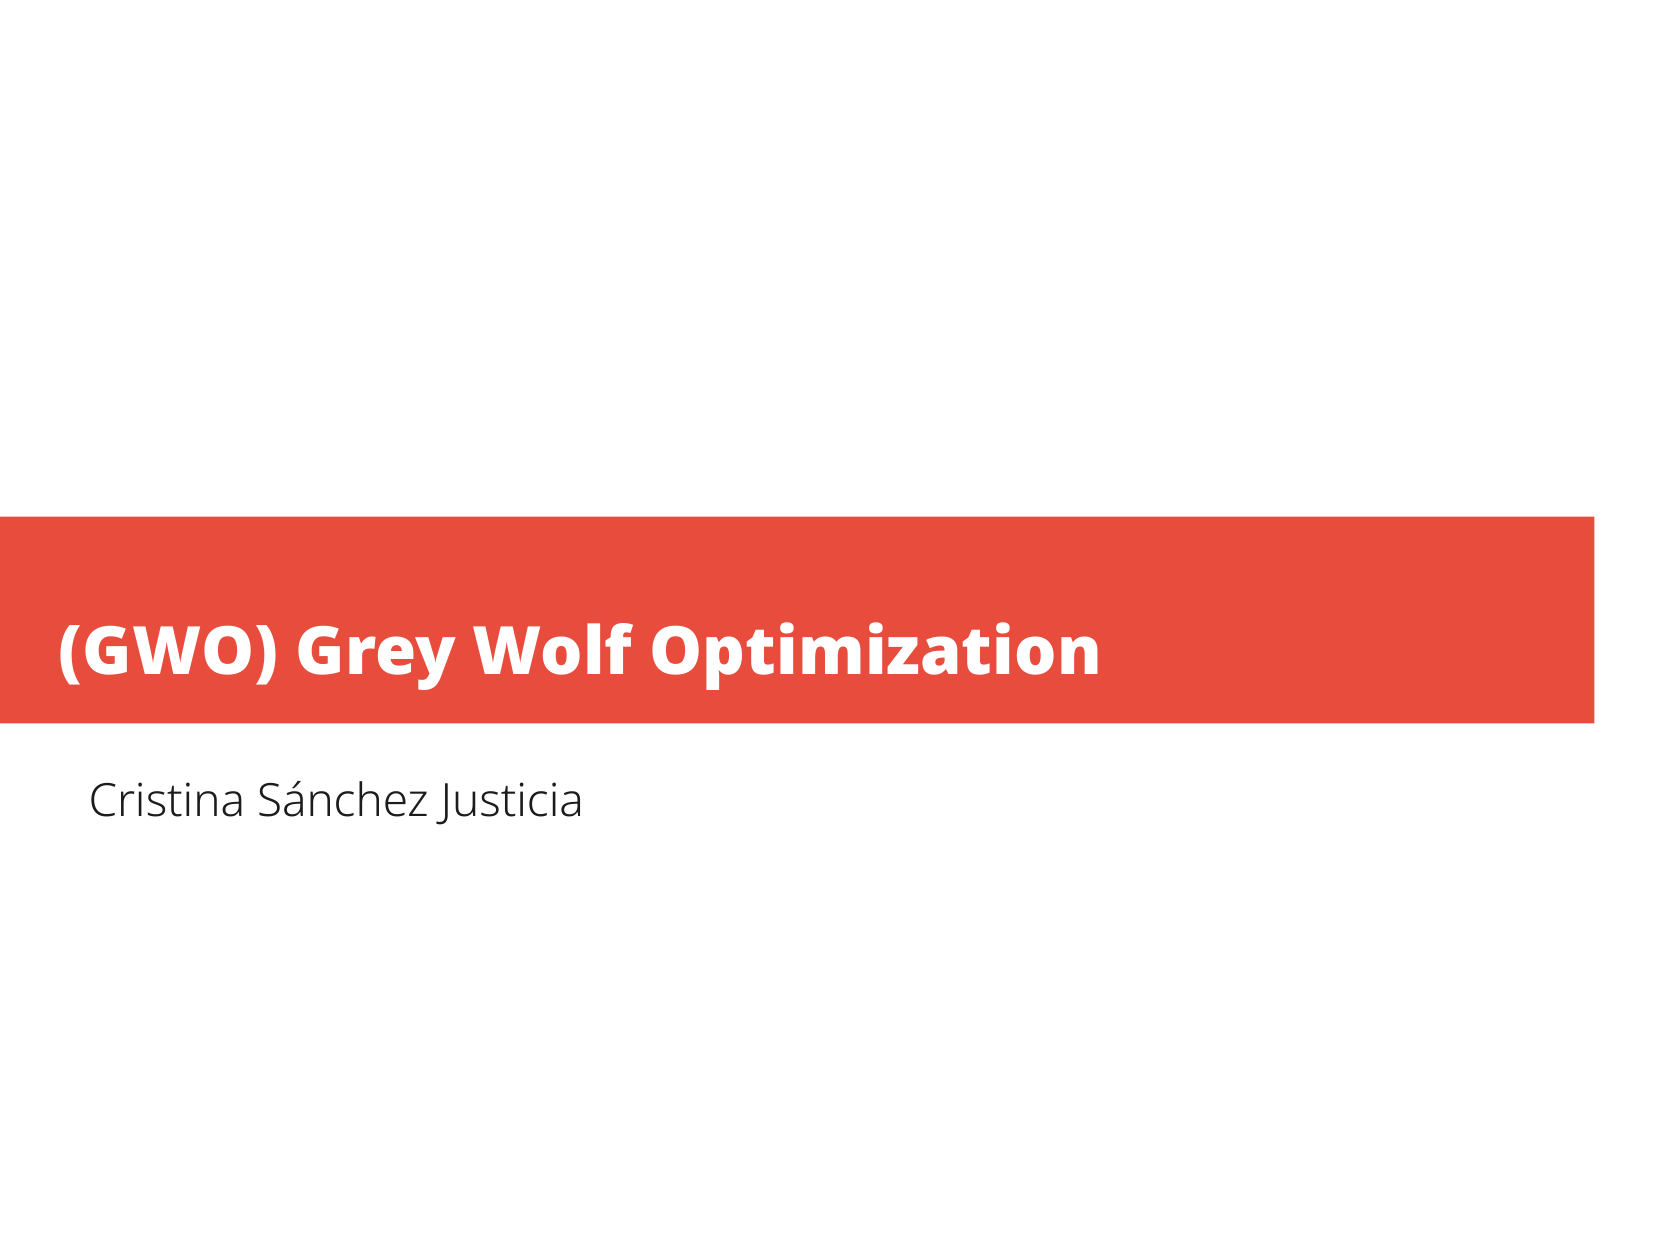

# (GWO) Grey Wolf Optimization
Cristina Sánchez Justicia